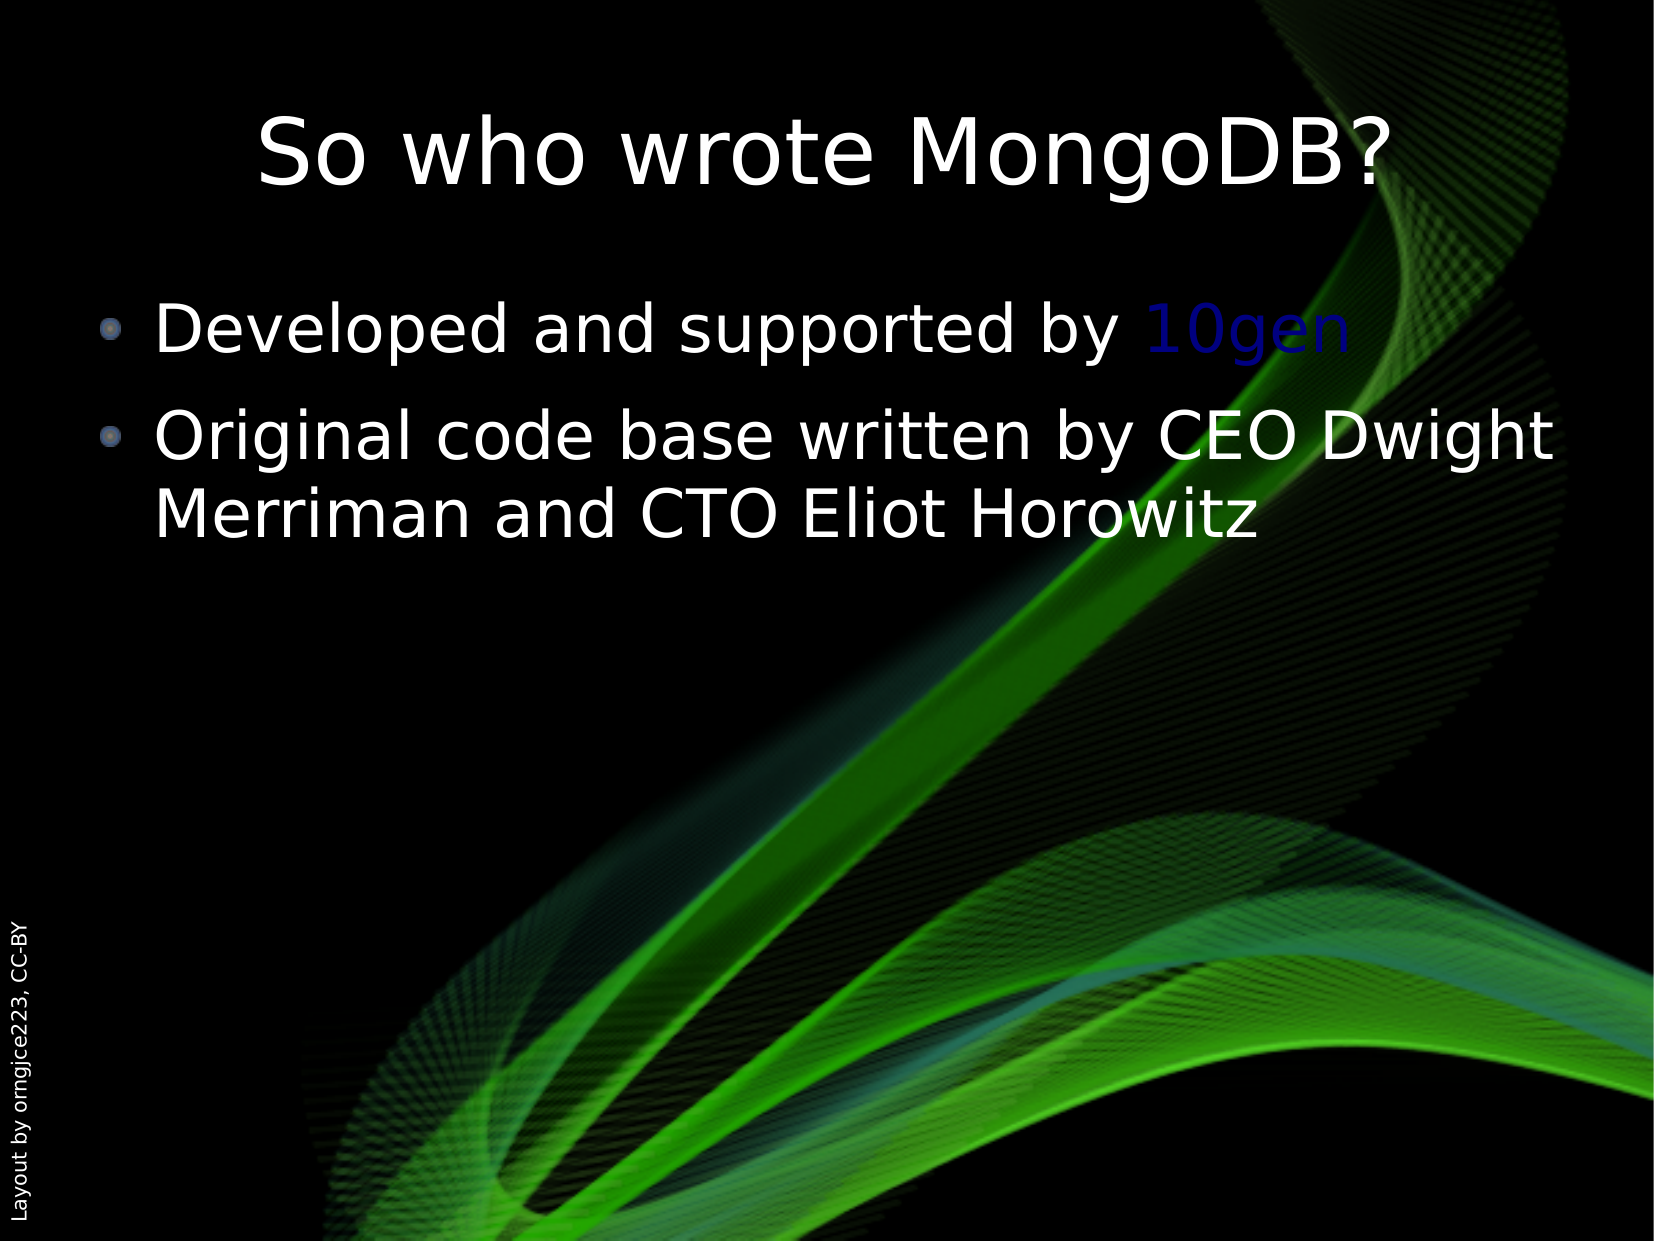

# So who wrote MongoDB?
Developed and supported by 10gen
Original code base written by CEO Dwight Merriman and CTO Eliot Horowitz